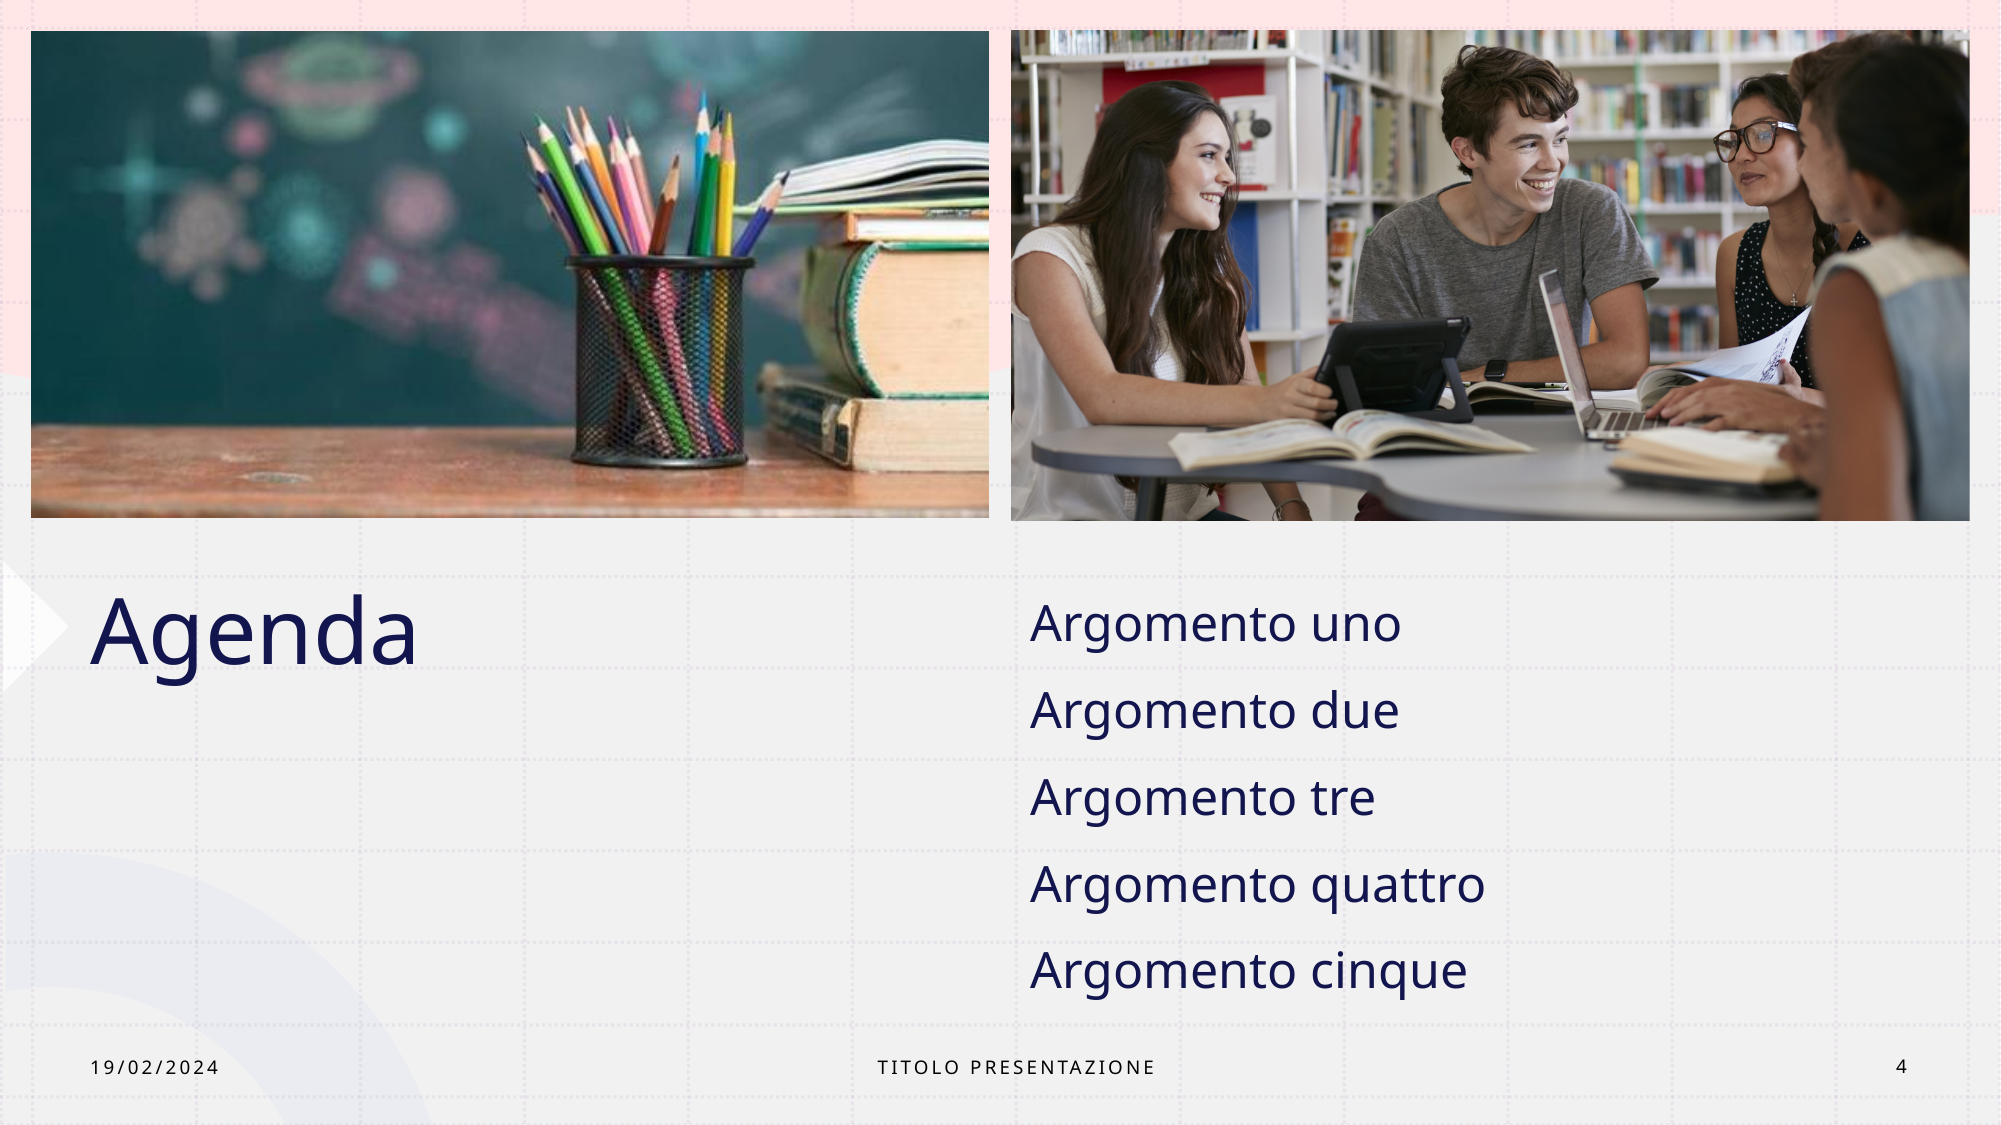

# Agenda
Argomento uno
Argomento due
Argomento tre
Argomento quattro
Argomento cinque
TITOLO PRESENTAZIONE
19/02/2024